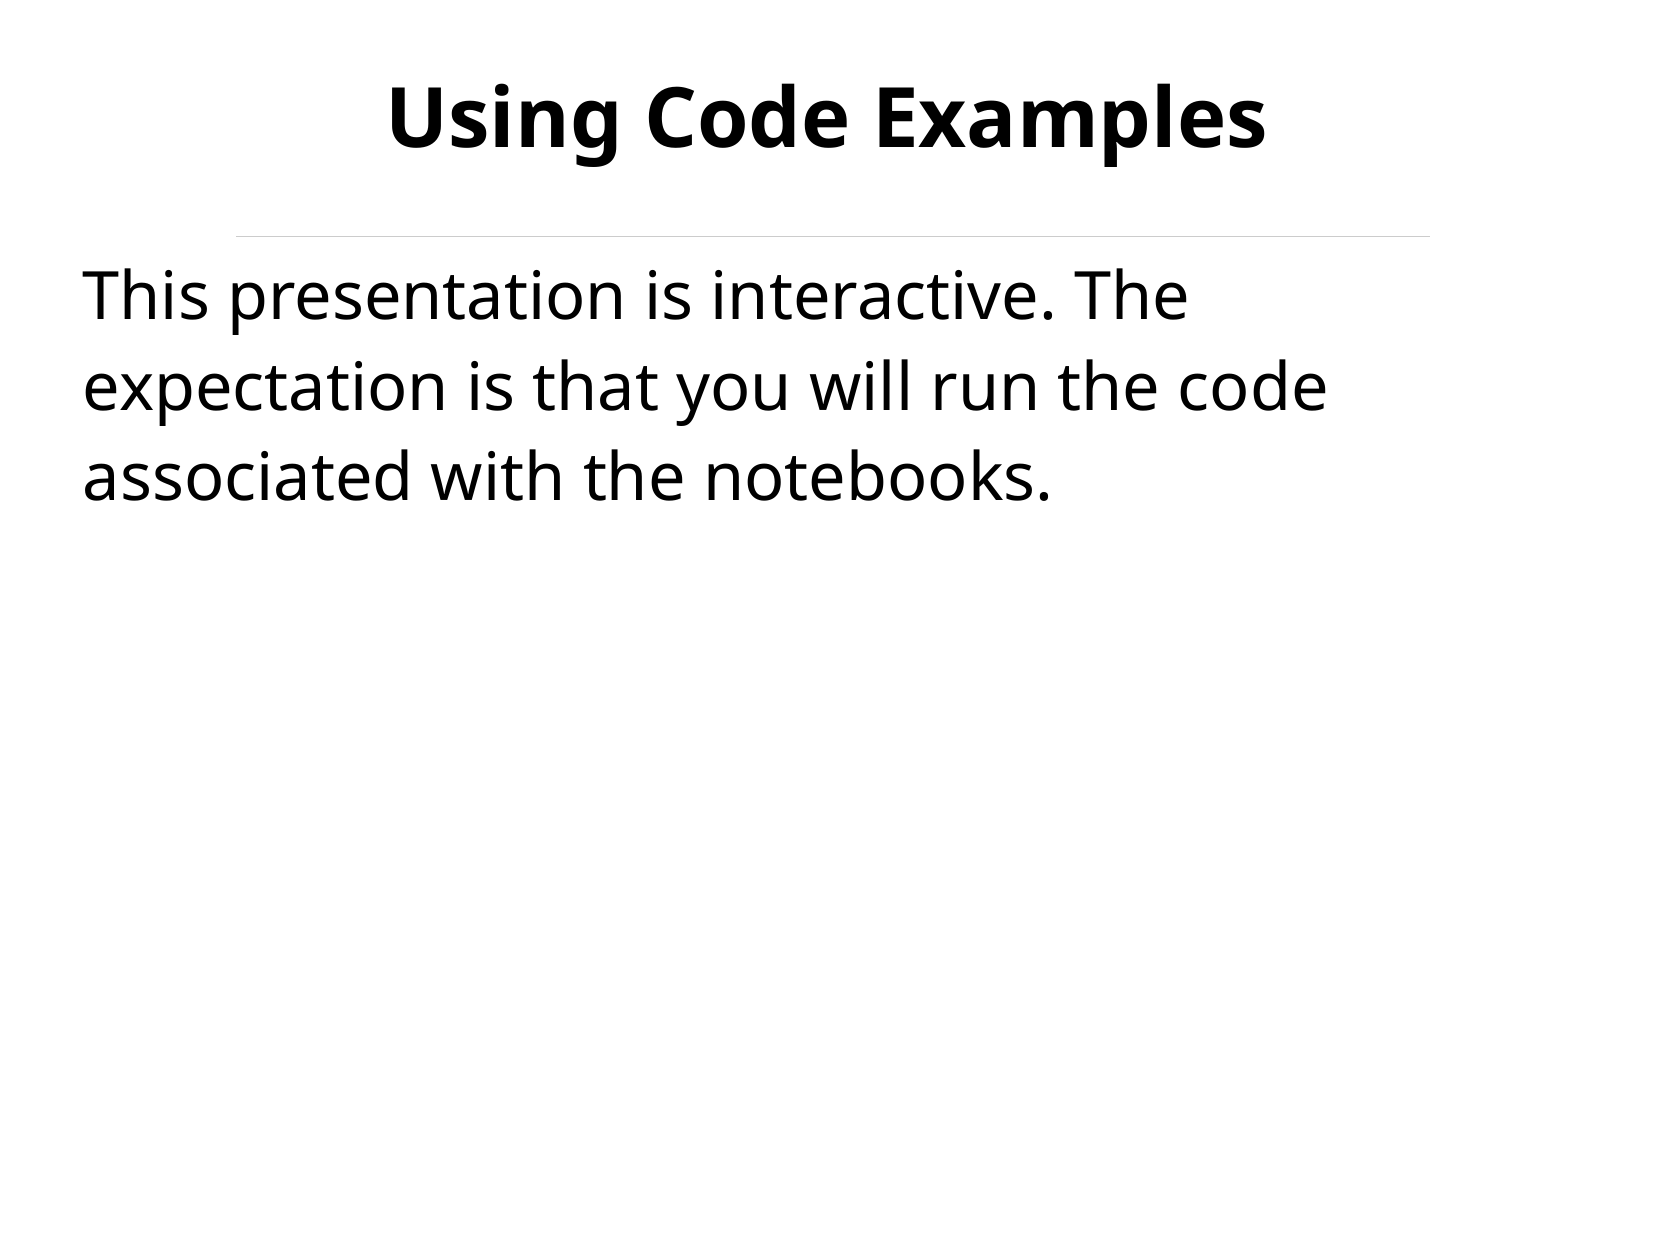

# Using Code Examples
This presentation is interactive. The expectation is that you will run the code associated with the notebooks.